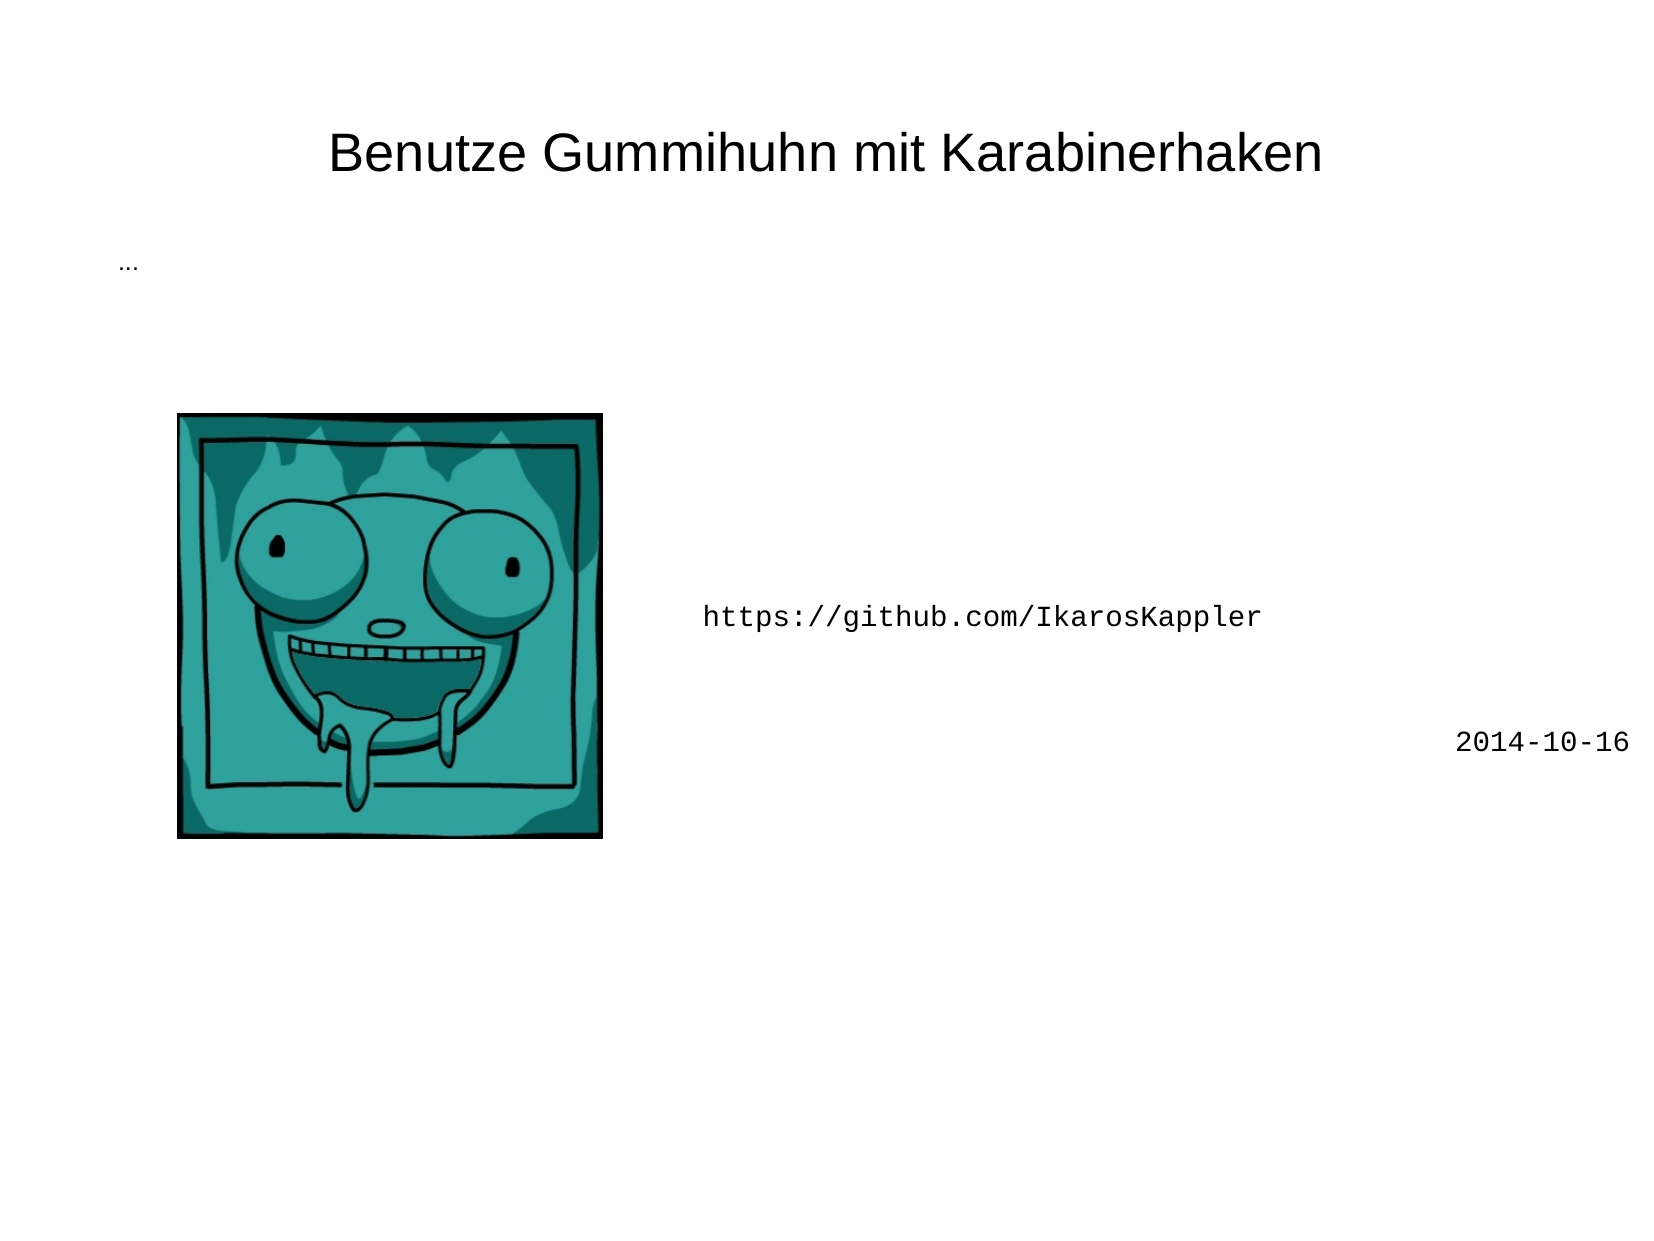

# Benutze Gummihuhn mit Karabinerhaken
...
https://github.com/IkarosKappler
2014-10-16